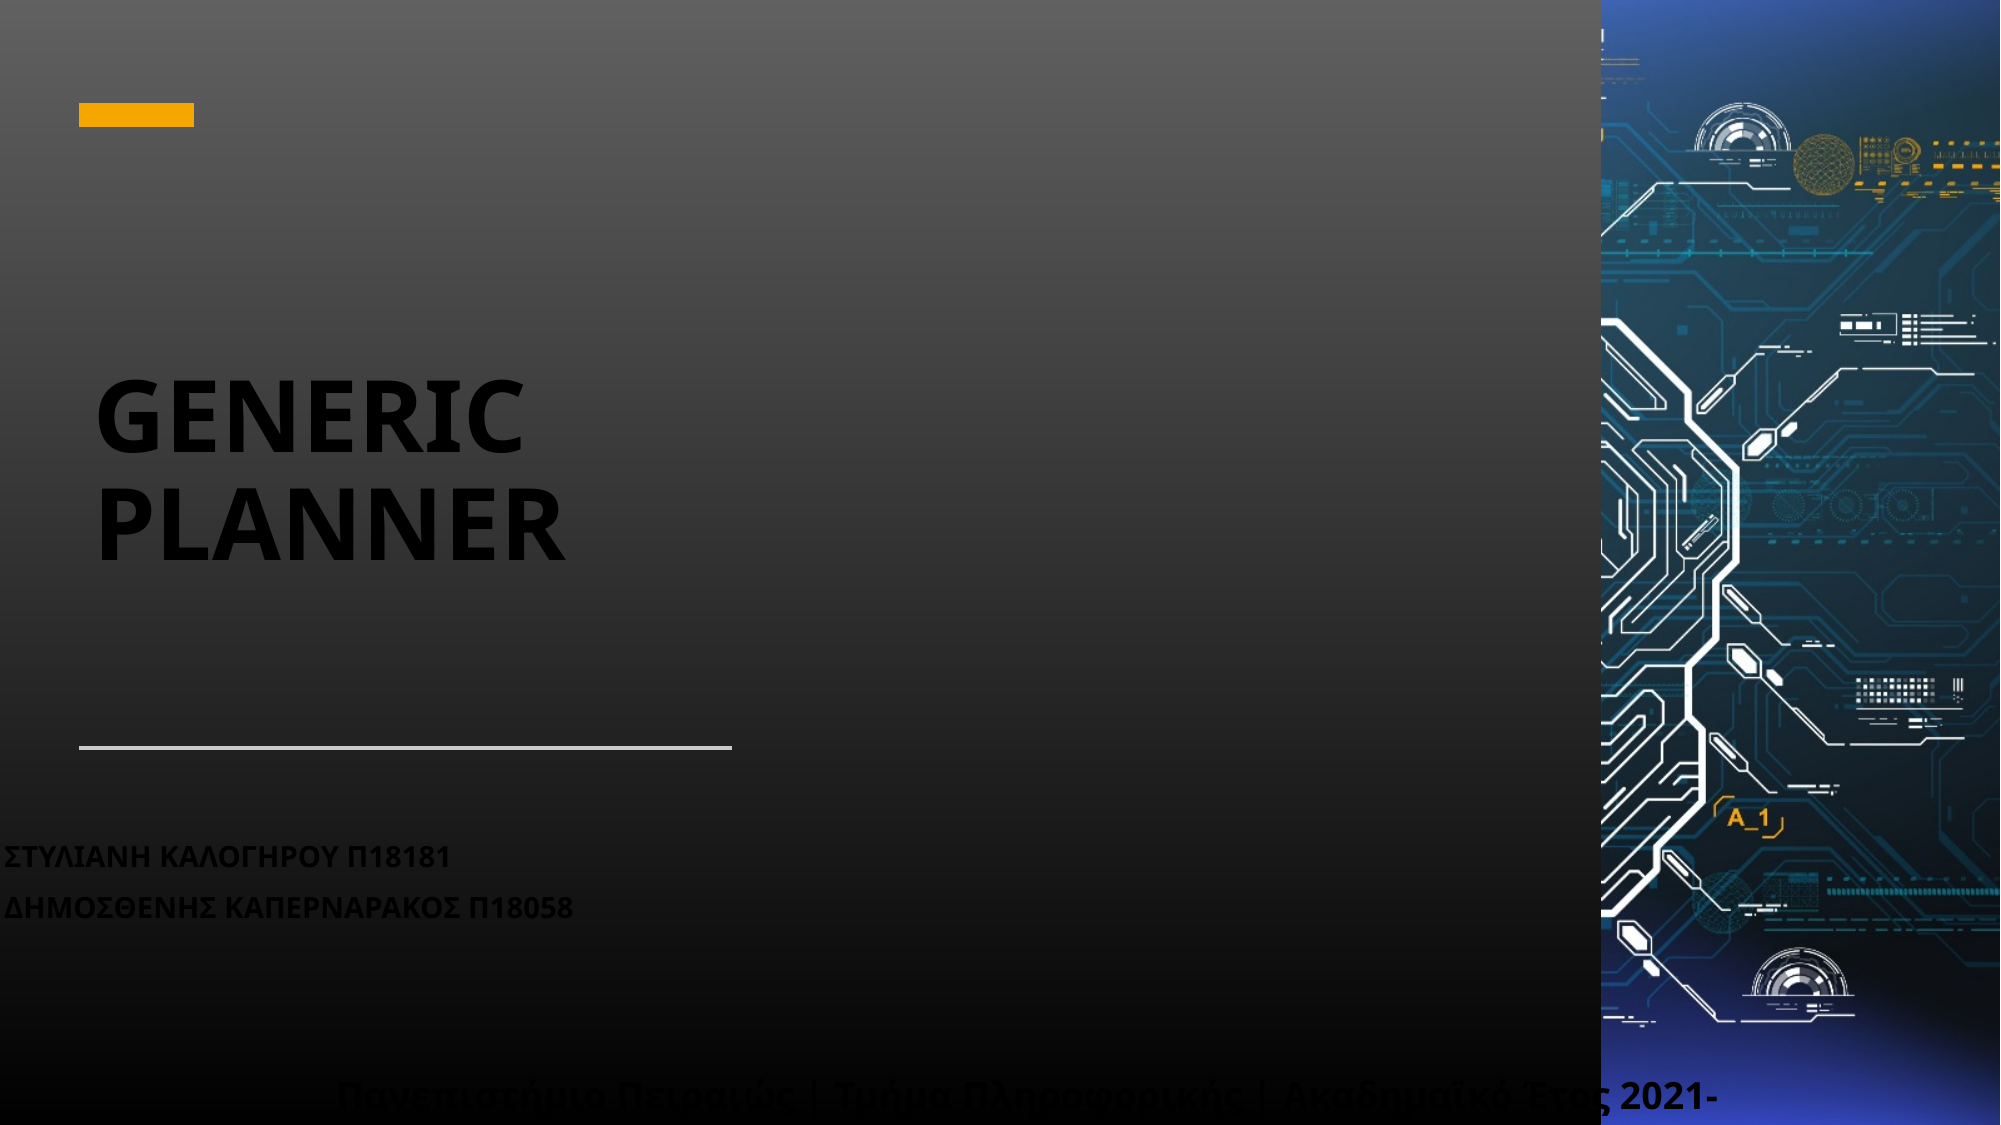

# GENERIC PLANNER
ΣΤΥΛΙΑΝΗ ΚΑΛΟΓΗΡΟΥ Π18181
ΔΗΜΟΣΘΕΝΗΣ ΚΑΠΕΡΝΑΡΑΚΟΣ Π18058
Πανεπιστήμιο Πειραιώς | Τμήμα Πληροφορικής | Ακαδημαϊκό Έτος 2021-2022